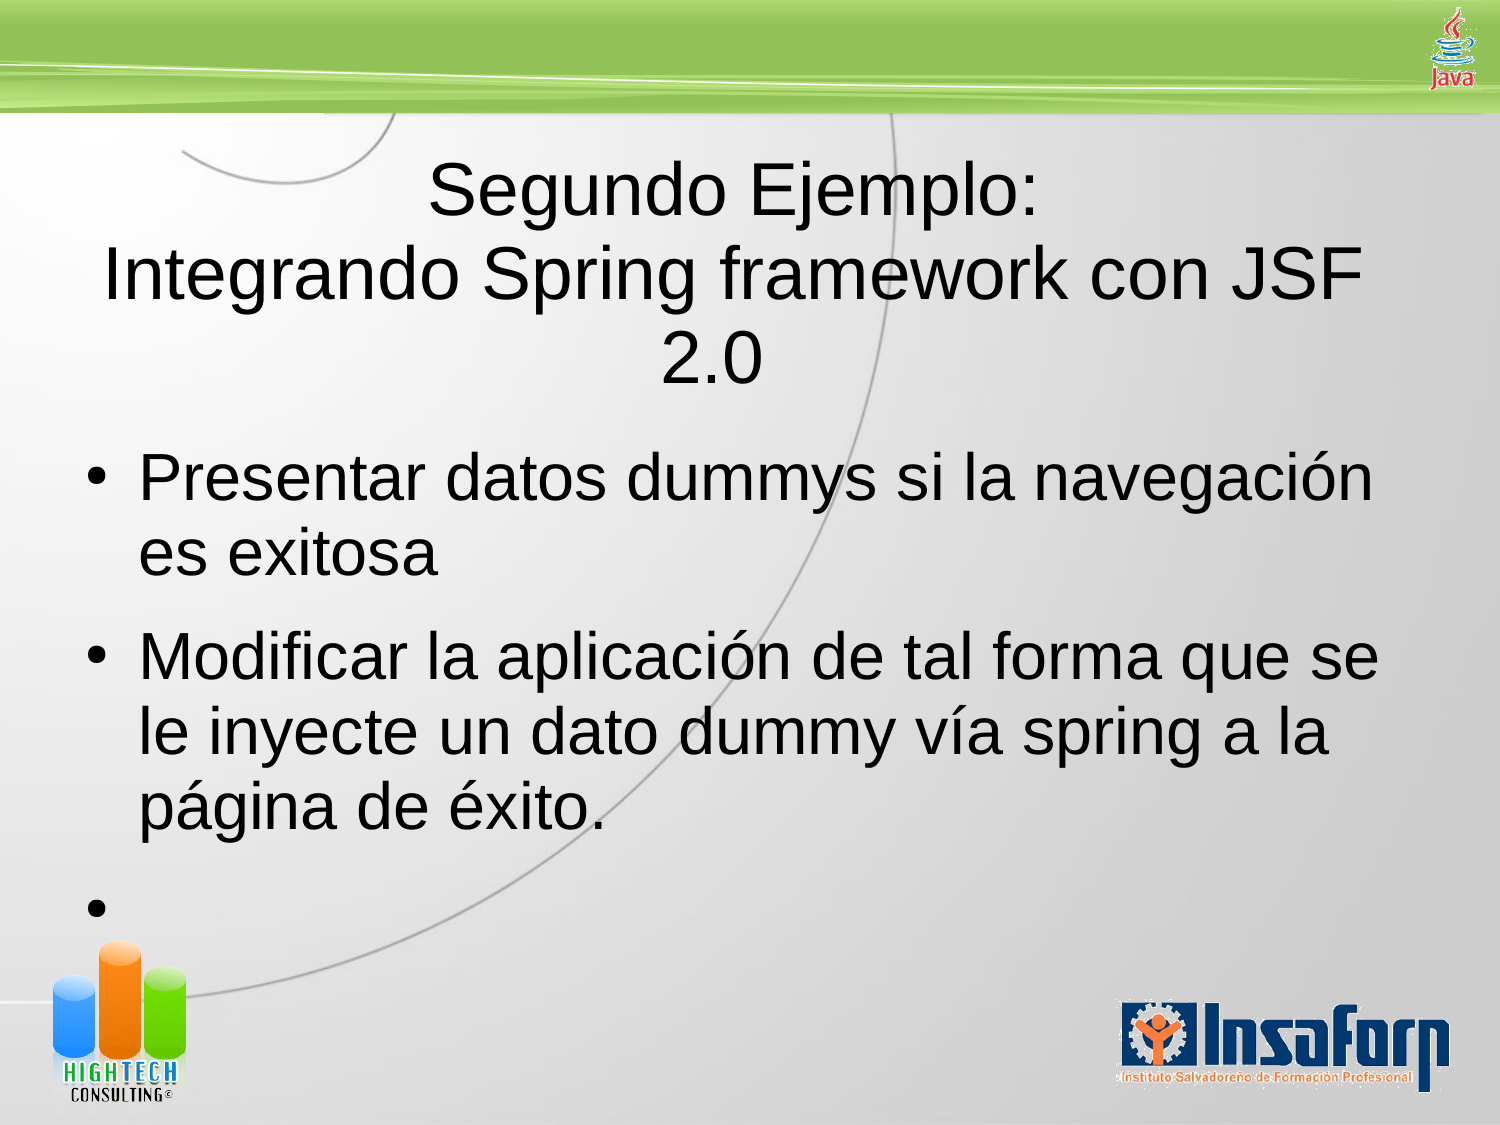

# Segundo Ejemplo: Integrando Spring framework con JSF 2.0
Presentar datos dummys si la navegación es exitosa
Modificar la aplicación de tal forma que se le inyecte un dato dummy vía spring a la página de éxito.